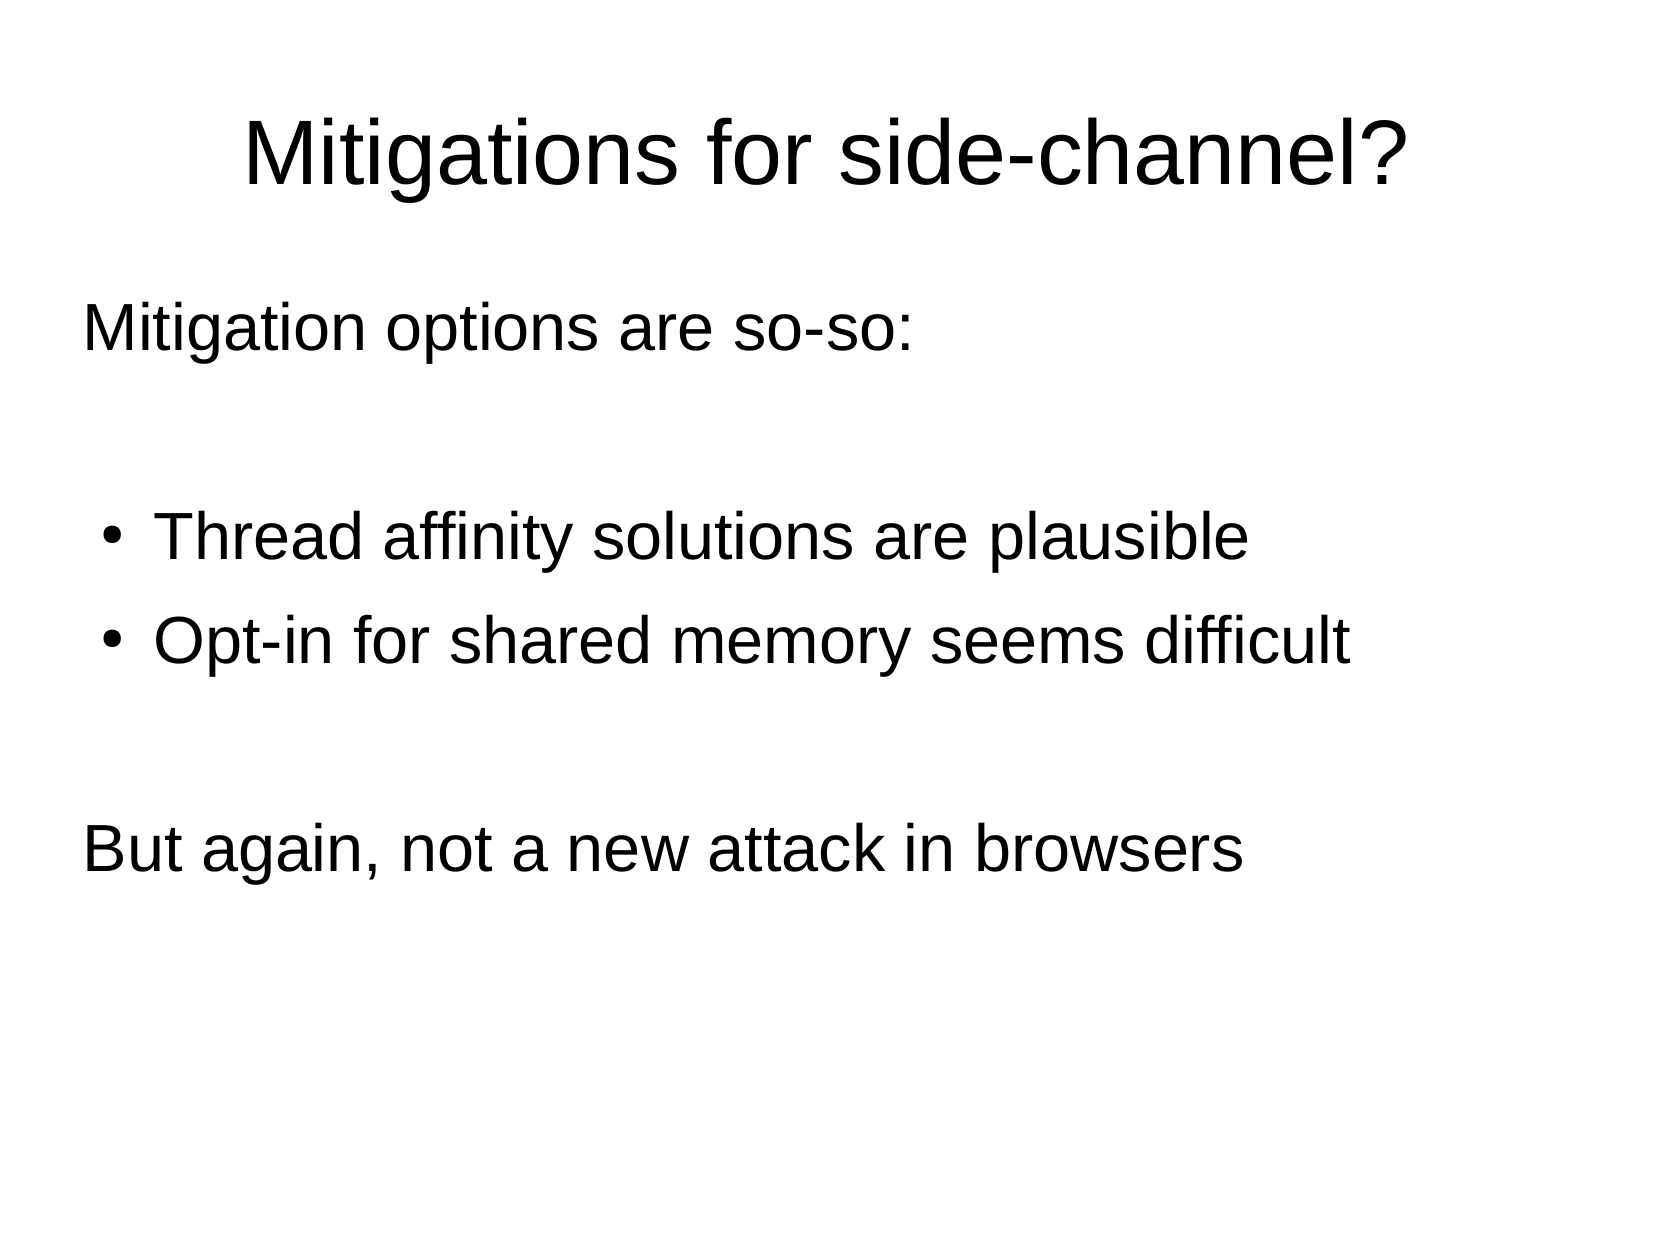

# Mitigations for side-channel?
Mitigation options are so-so:
Thread affinity solutions are plausible
Opt-in for shared memory seems difficult
But again, not a new attack in browsers